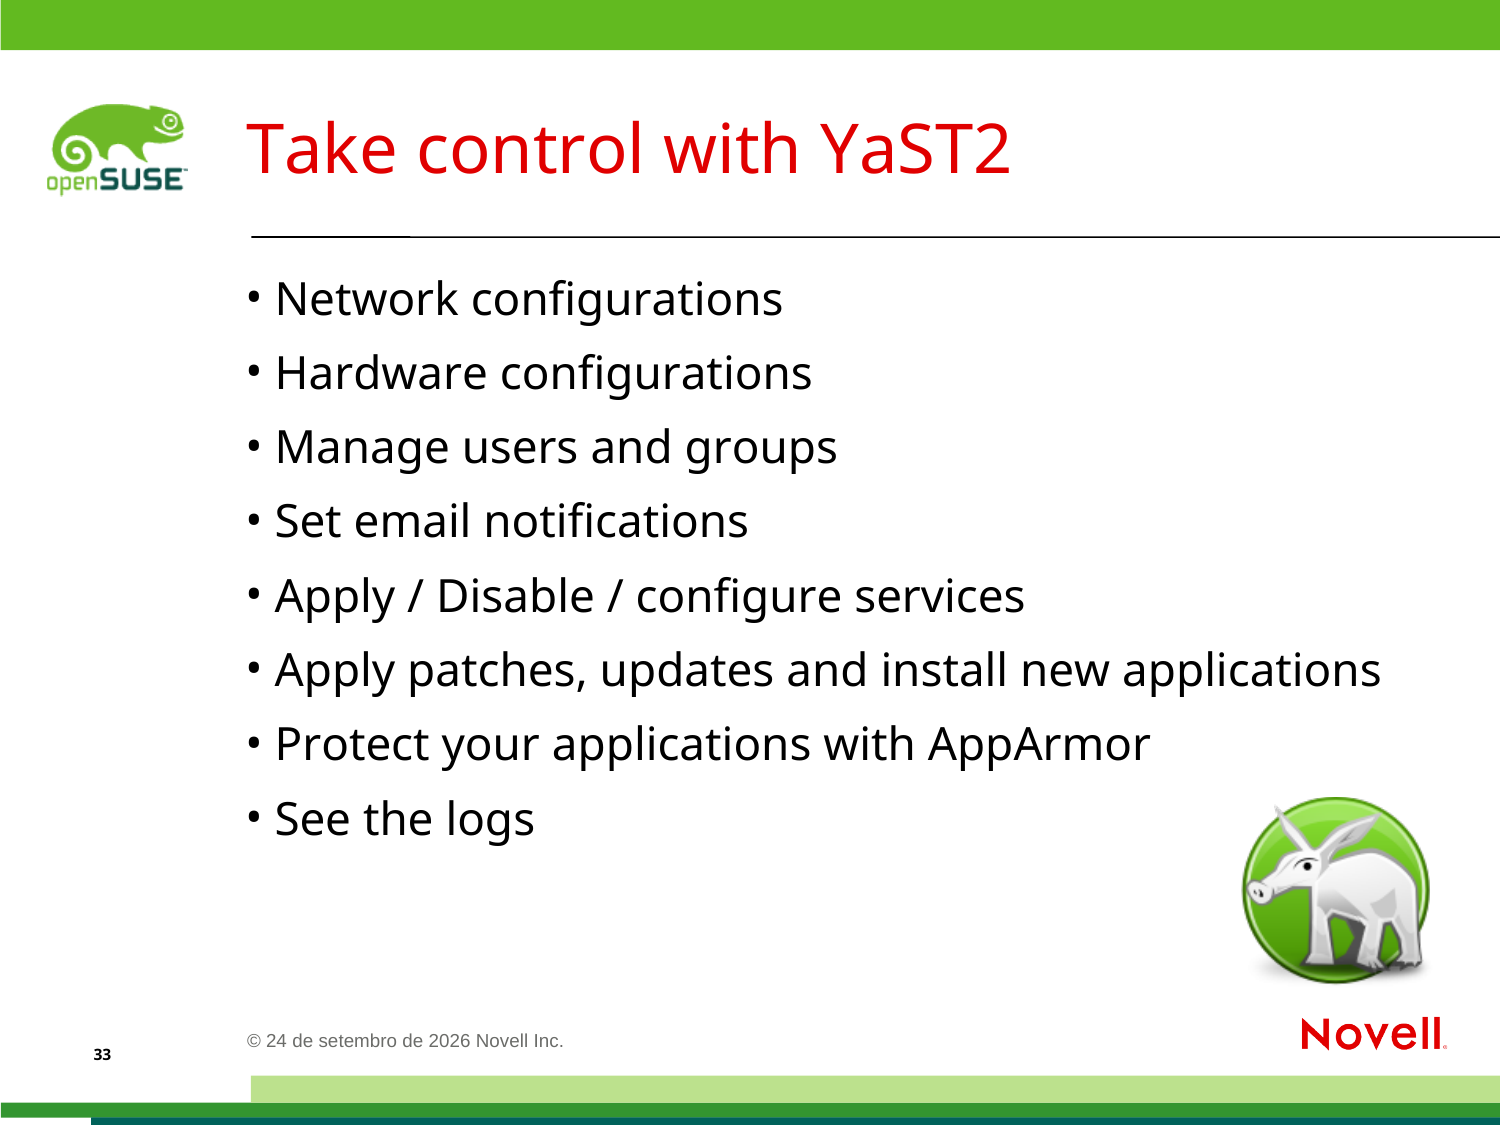

# Take control with YaST2
 Network configurations
 Hardware configurations
 Manage users and groups
 Set email notifications
 Apply / Disable / configure services
 Apply patches, updates and install new applications
 Protect your applications with AppArmor
 See the logs